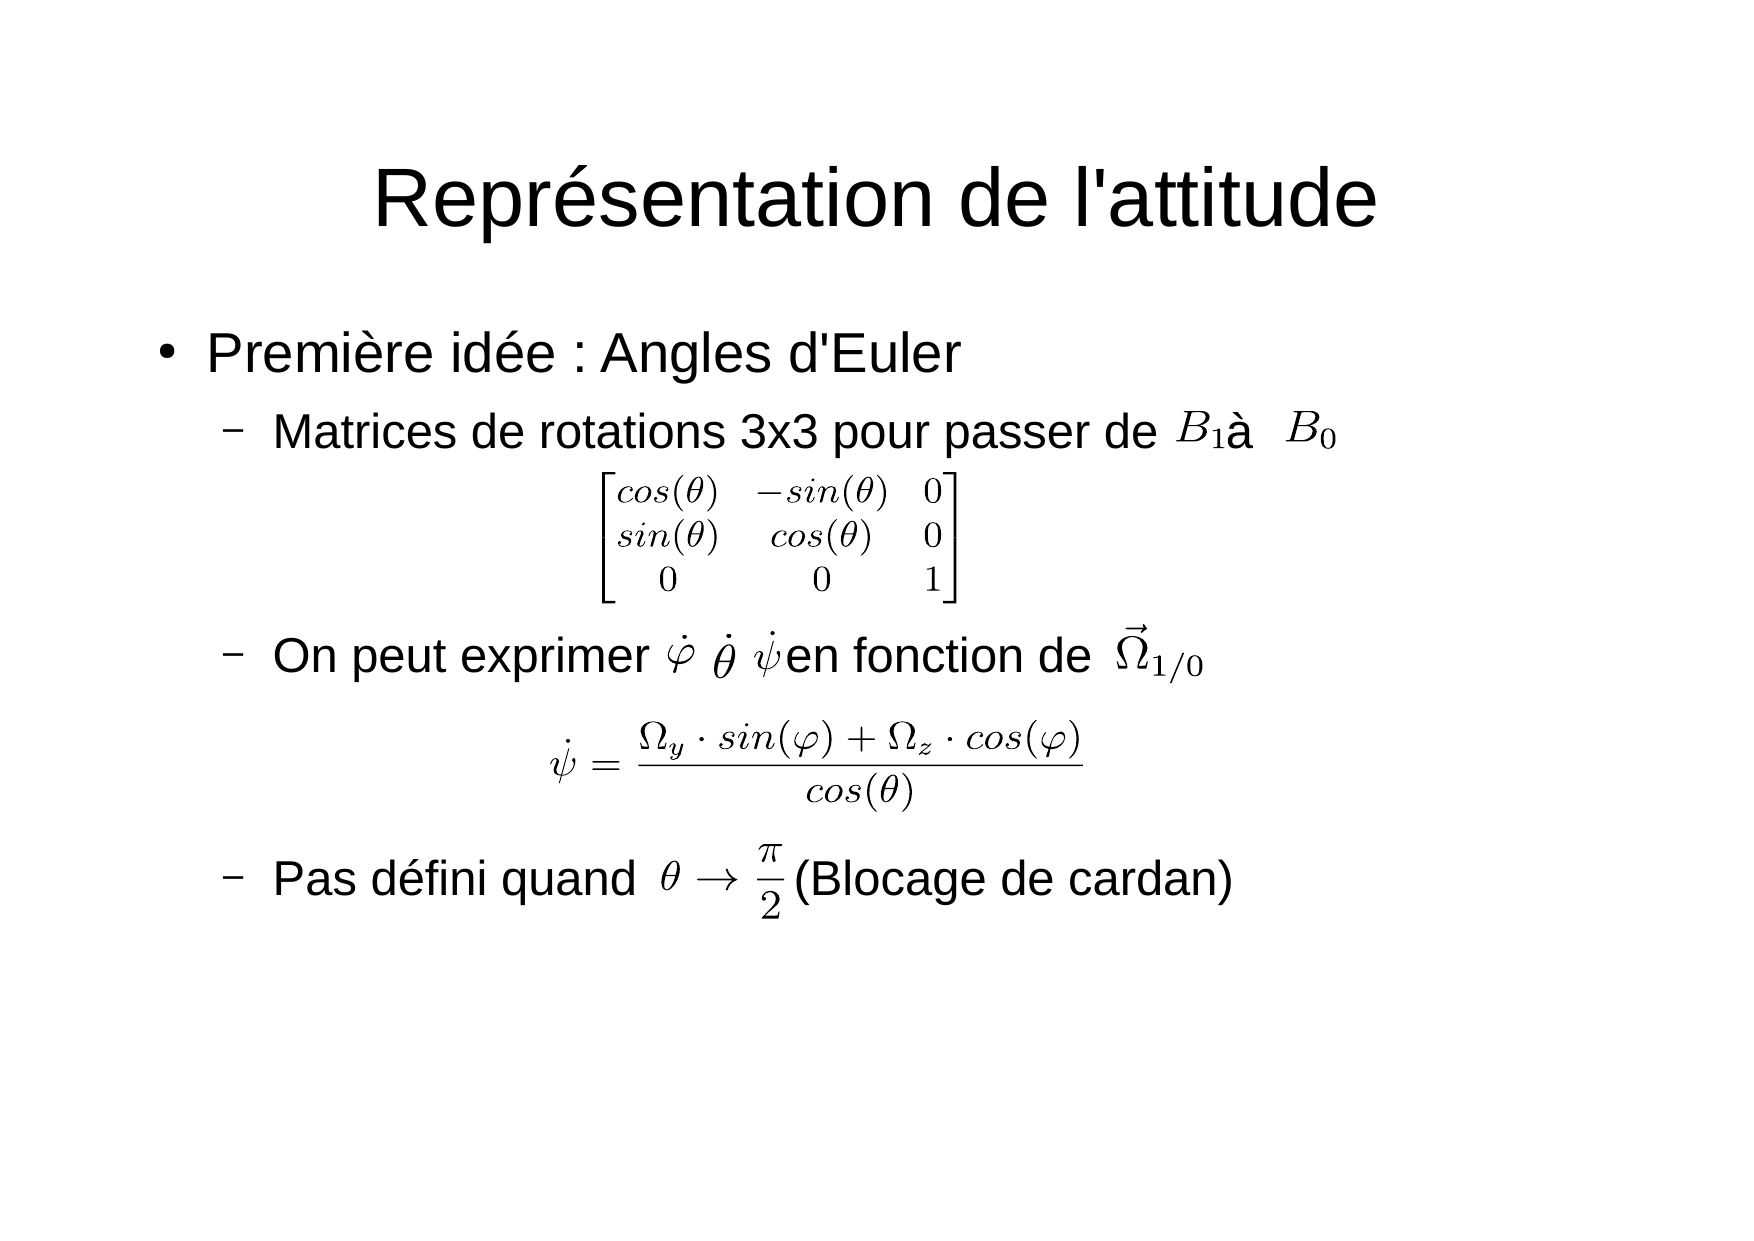

# Représentation de l'attitude
Première idée : Angles d'Euler
Matrices de rotations 3x3 pour passer de à
On peut exprimer en fonction de
Pas défini quand				 (Blocage de cardan)